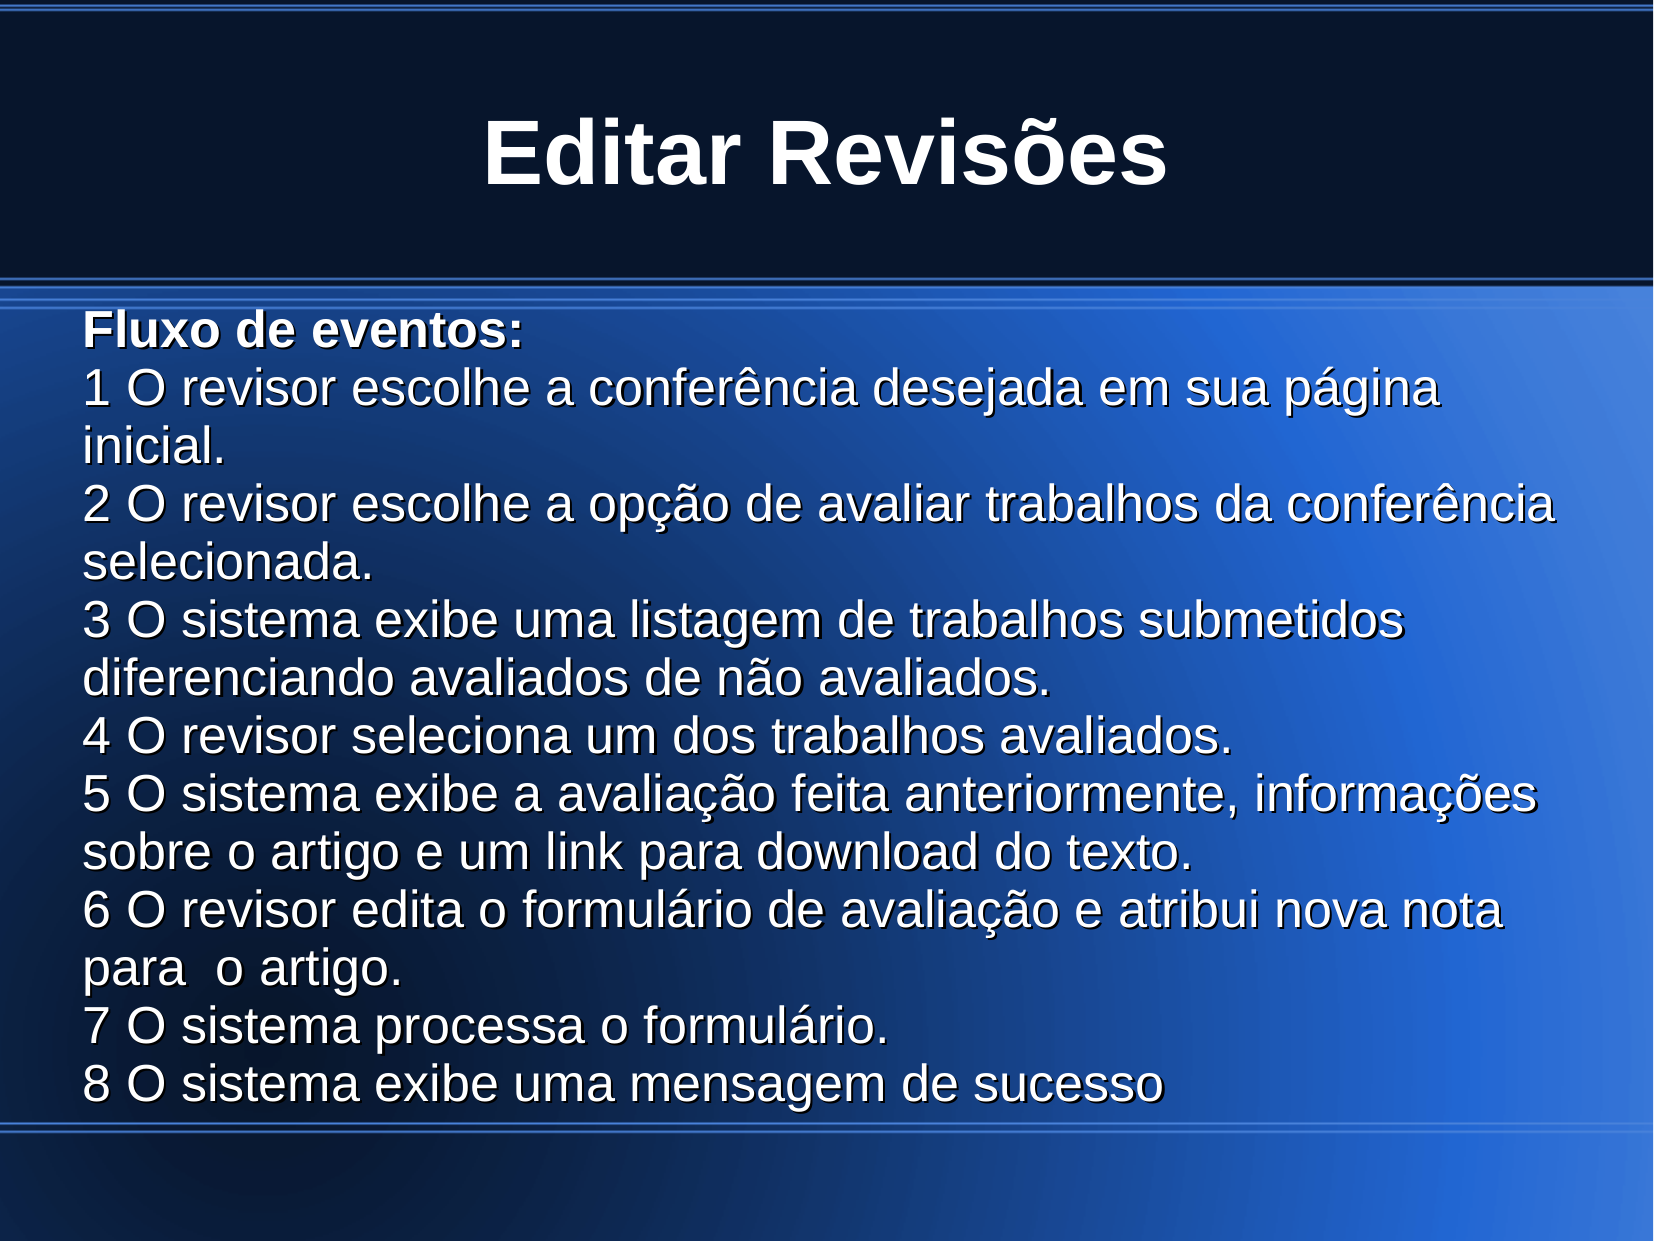

# Editar Revisões
Fluxo de eventos:
1 O revisor escolhe a conferência desejada em sua página inicial.
2 O revisor escolhe a opção de avaliar trabalhos da conferência selecionada.
3 O sistema exibe uma listagem de trabalhos submetidos diferenciando avaliados de não avaliados.
4 O revisor seleciona um dos trabalhos avaliados.
5 O sistema exibe a avaliação feita anteriormente, informações sobre o artigo e um link para download do texto.
6 O revisor edita o formulário de avaliação e atribui nova nota para o artigo.
7 O sistema processa o formulário.
8 O sistema exibe uma mensagem de sucesso